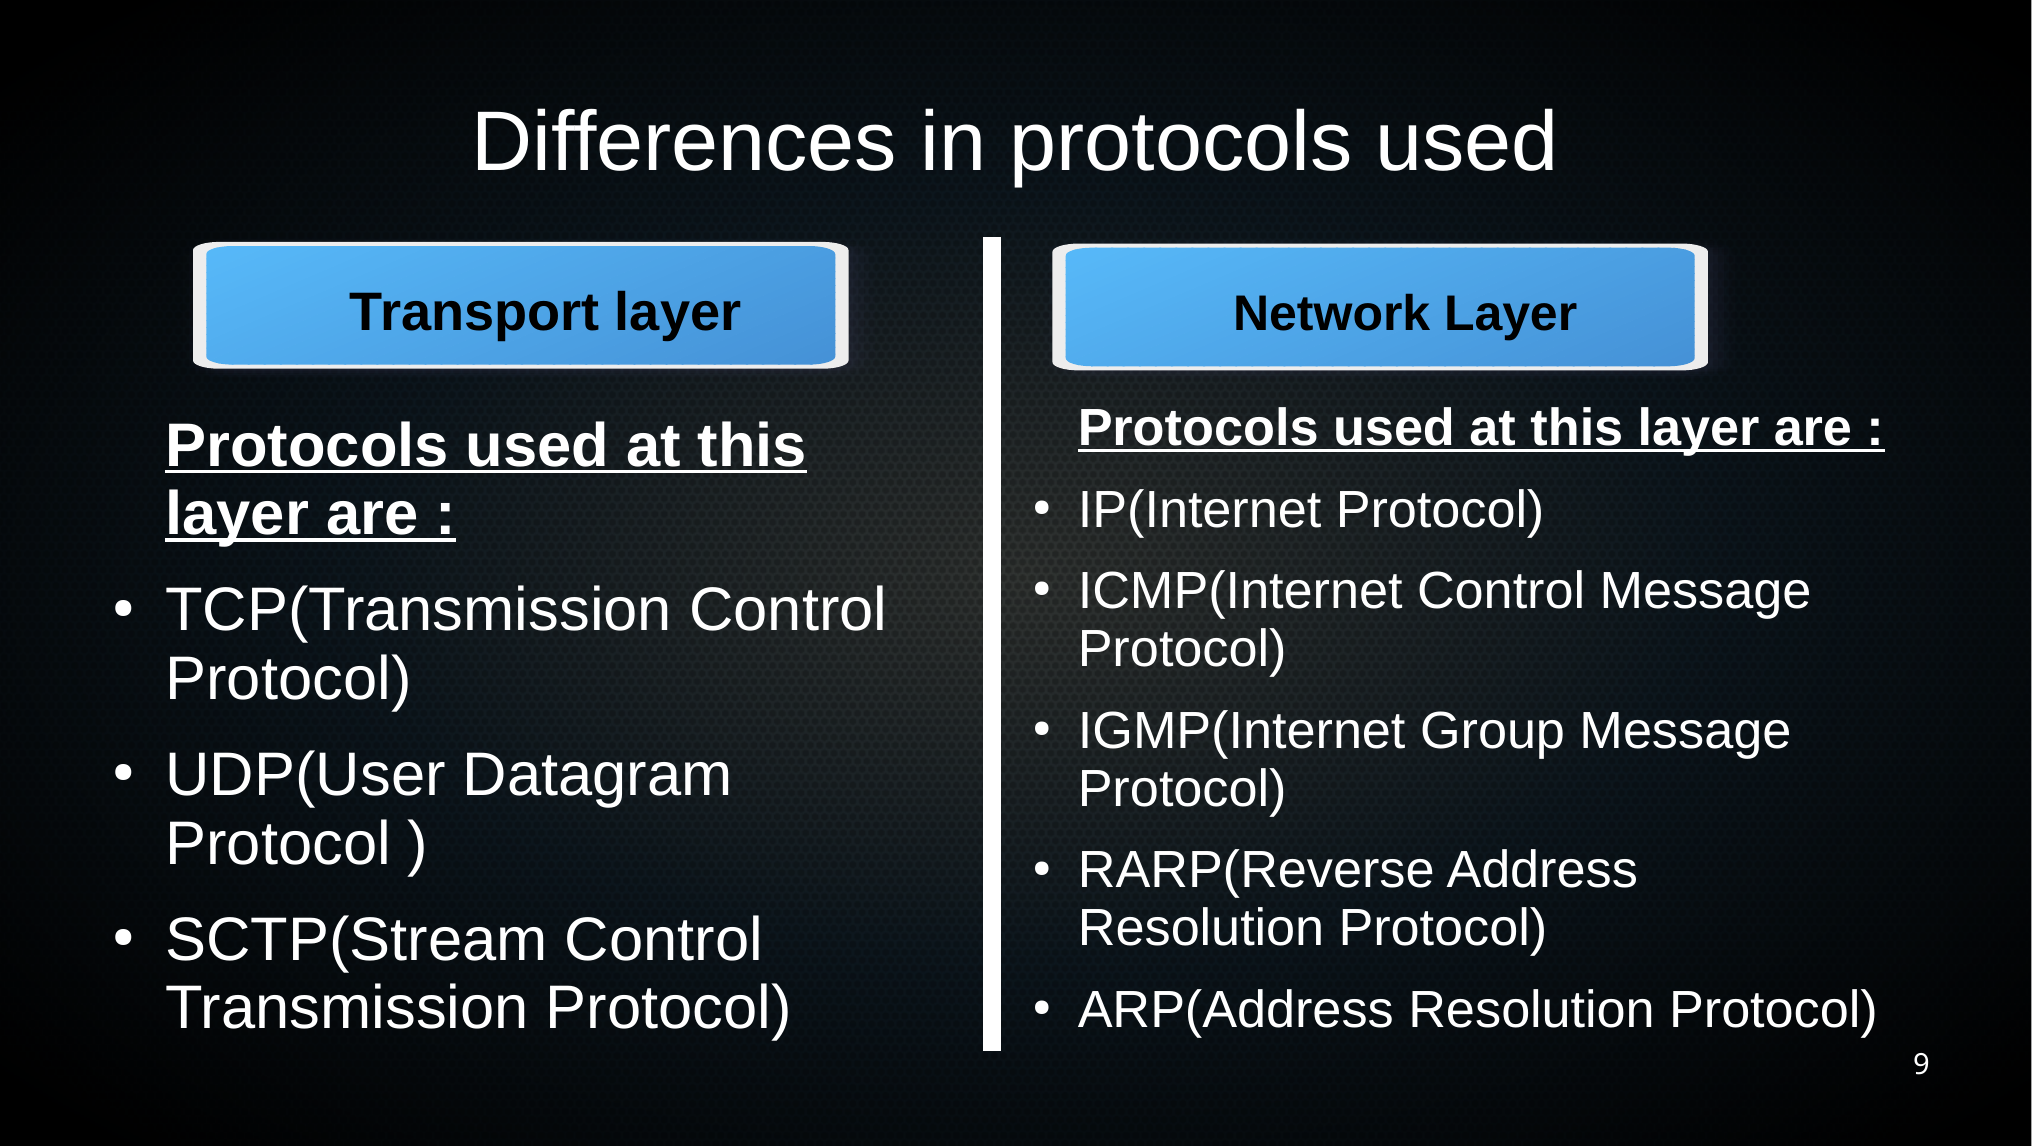

# Differences in protocols used
Transport layer
Network Layer
Protocols used at this layer are :
IP(Internet Protocol)
ICMP(Internet Control Message Protocol)
IGMP(Internet Group Message Protocol)
RARP(Reverse Address Resolution Protocol)
ARP(Address Resolution Protocol)
Protocols used at this layer are :
TCP(Transmission Control Protocol)
UDP(User Datagram Protocol )
SCTP(Stream Control Transmission Protocol)
9